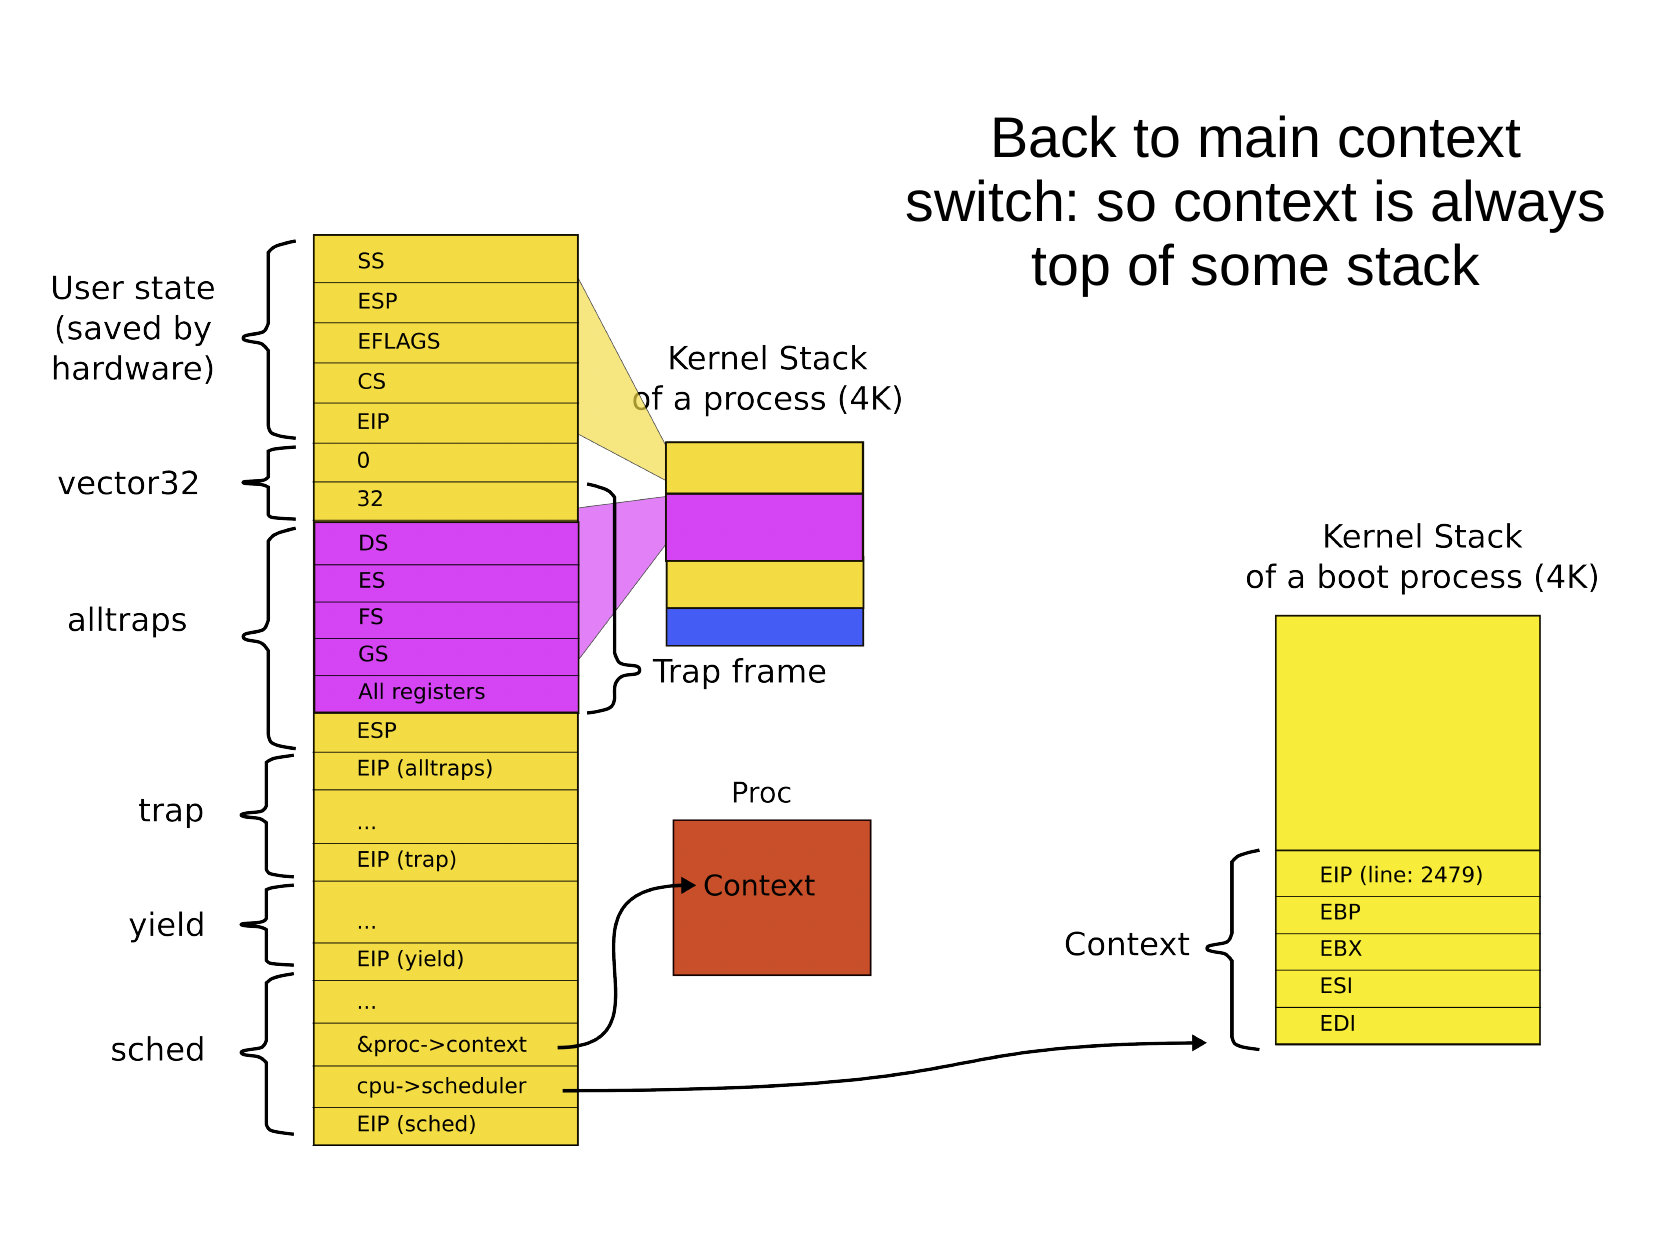

# Back to main context switch: so context is always top of some stack